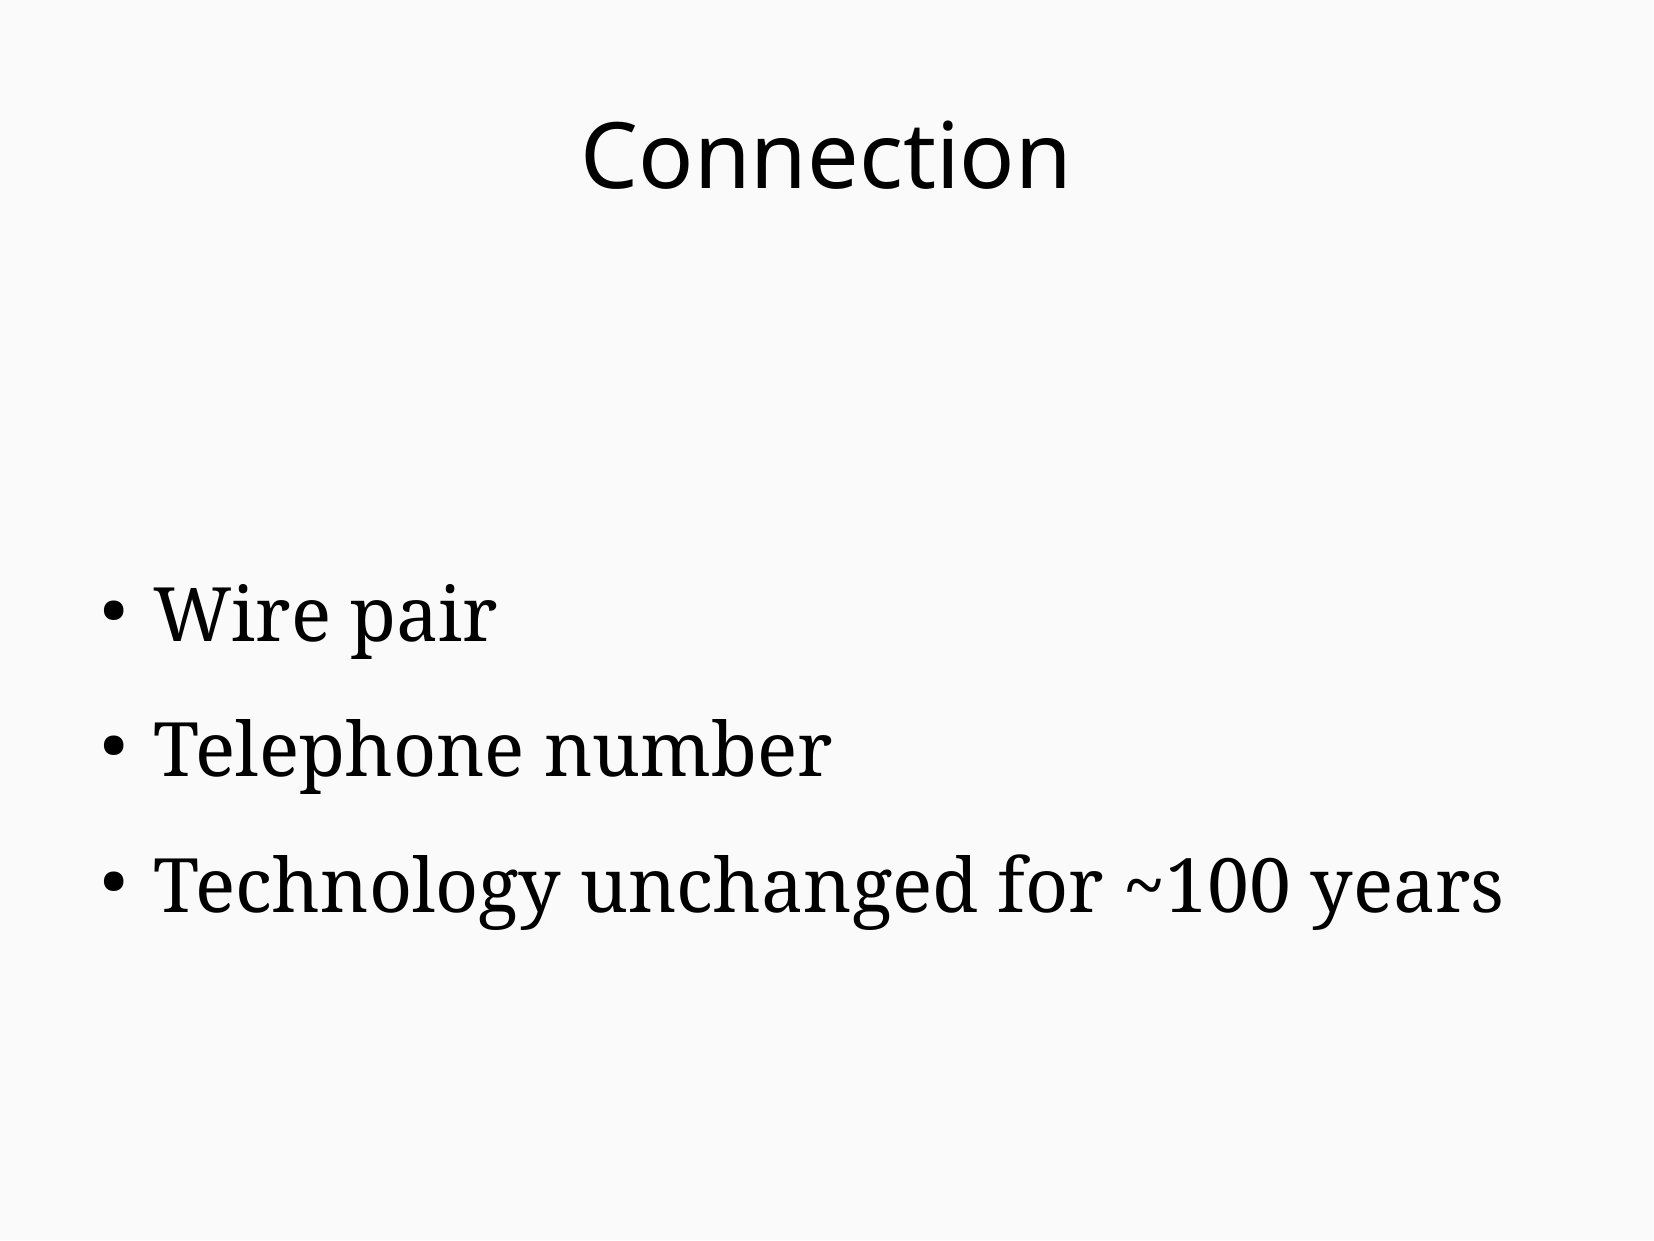

# Connection
Wire pair
Telephone number
Technology unchanged for ~100 years